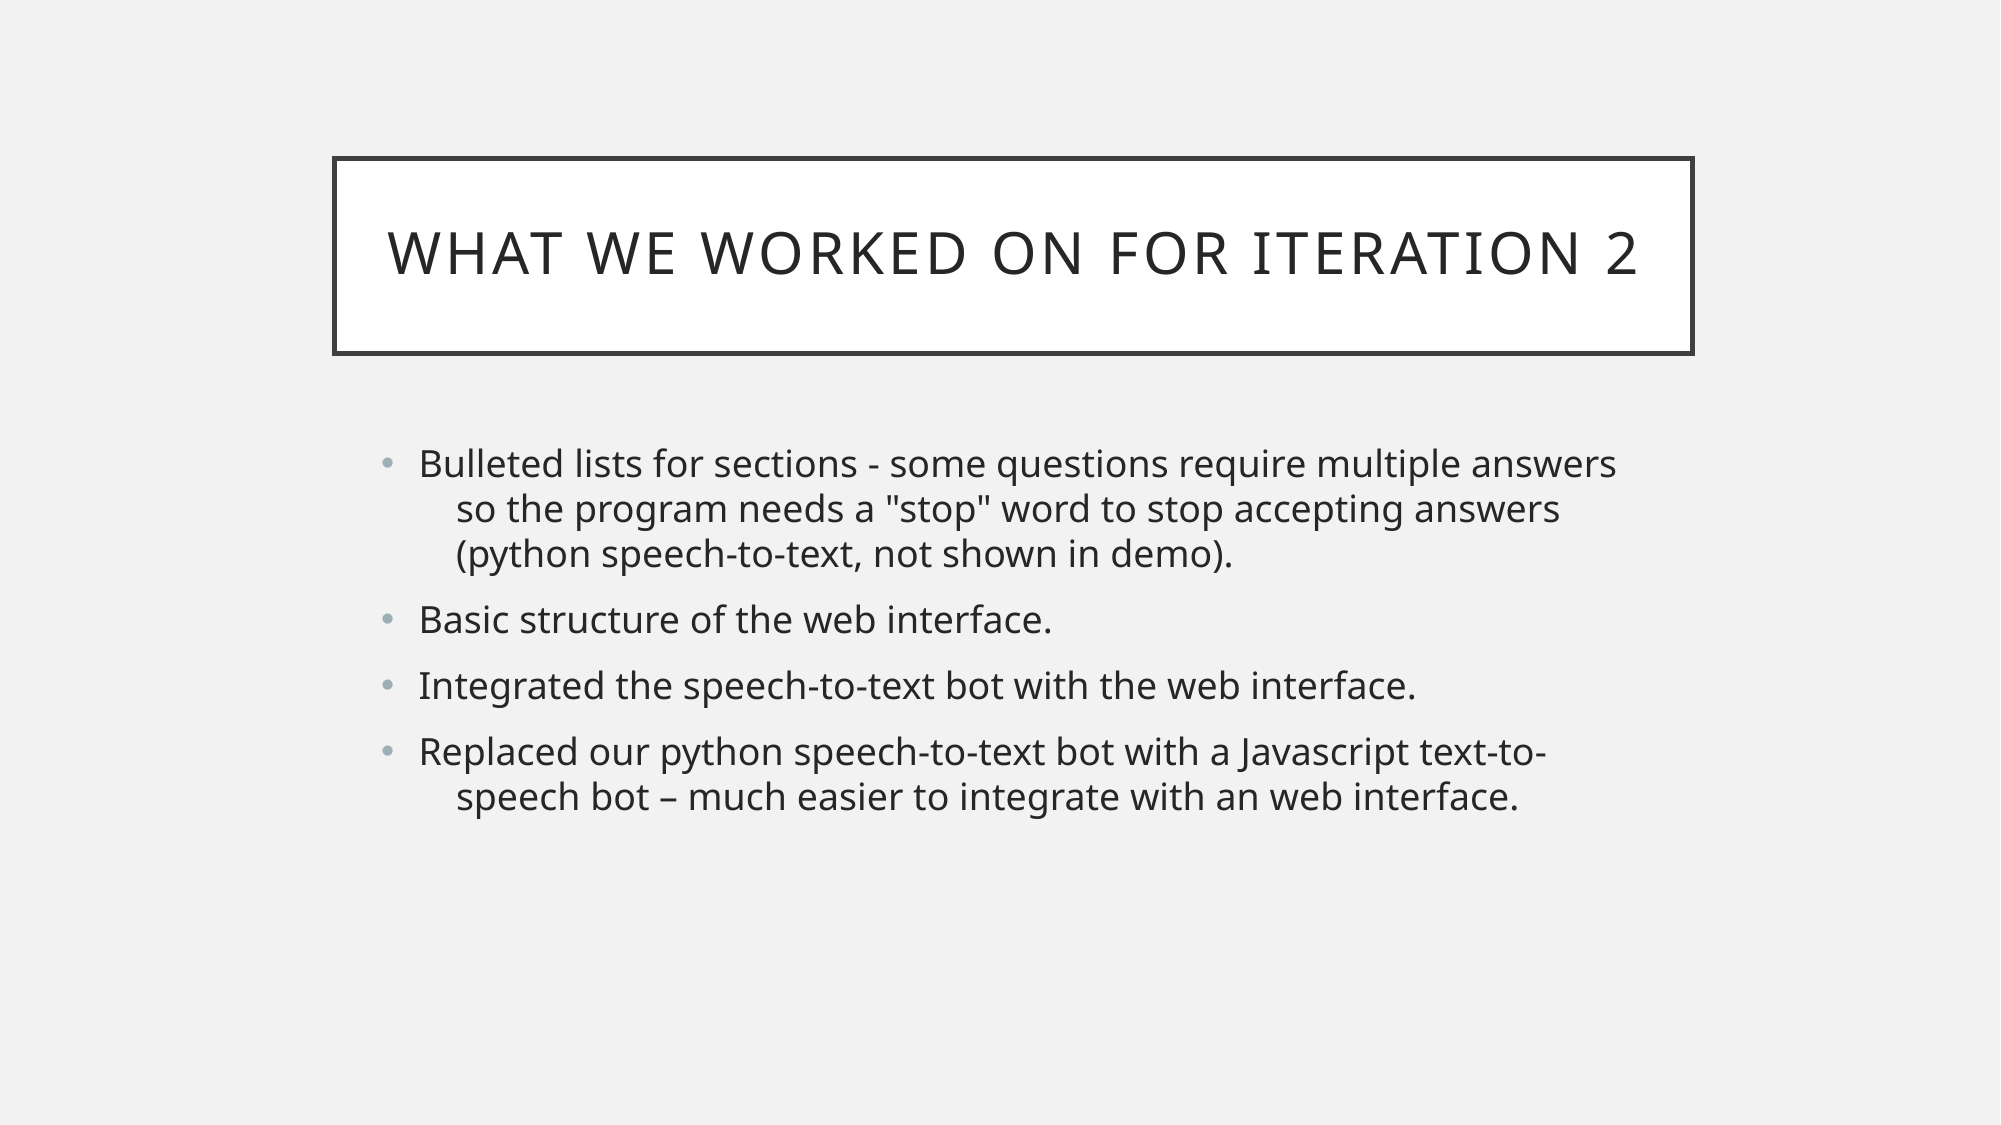

# What we worked on for Iteration 2
Bulleted lists for sections - some questions require multiple answers so the program needs a "stop" word to stop accepting answers (python speech-to-text, not shown in demo).
Basic structure of the web interface.
Integrated the speech-to-text bot with the web interface.
Replaced our python speech-to-text bot with a Javascript text-to-speech bot – much easier to integrate with an web interface.